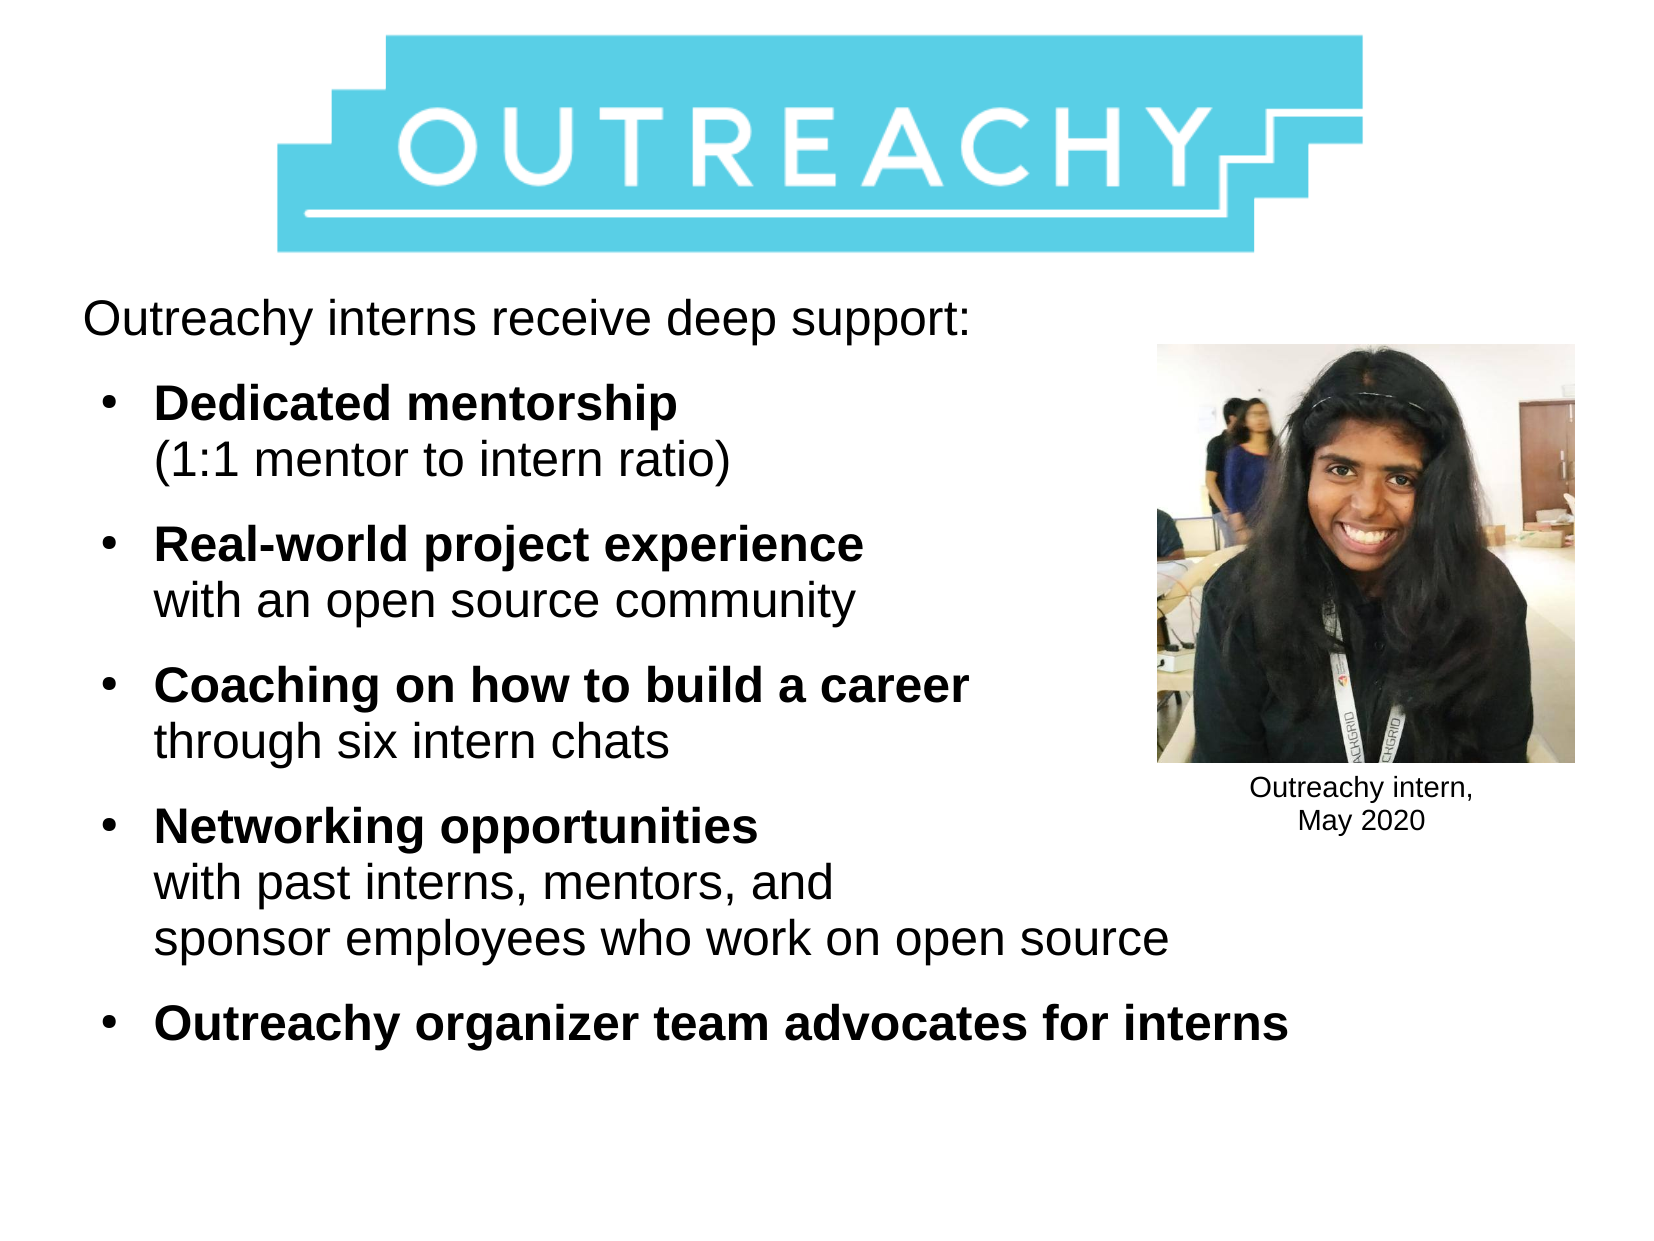

# Outreachy interns receive deep support:
Dedicated mentorship
(1:1 mentor to intern ratio)
Real-world project experience
with an open source community
Coaching on how to build a career
through six intern chats
Networking opportunities
with past interns, mentors, and
sponsor employees who work on open source
Outreachy organizer team advocates for interns
Outreachy intern,
May 2020